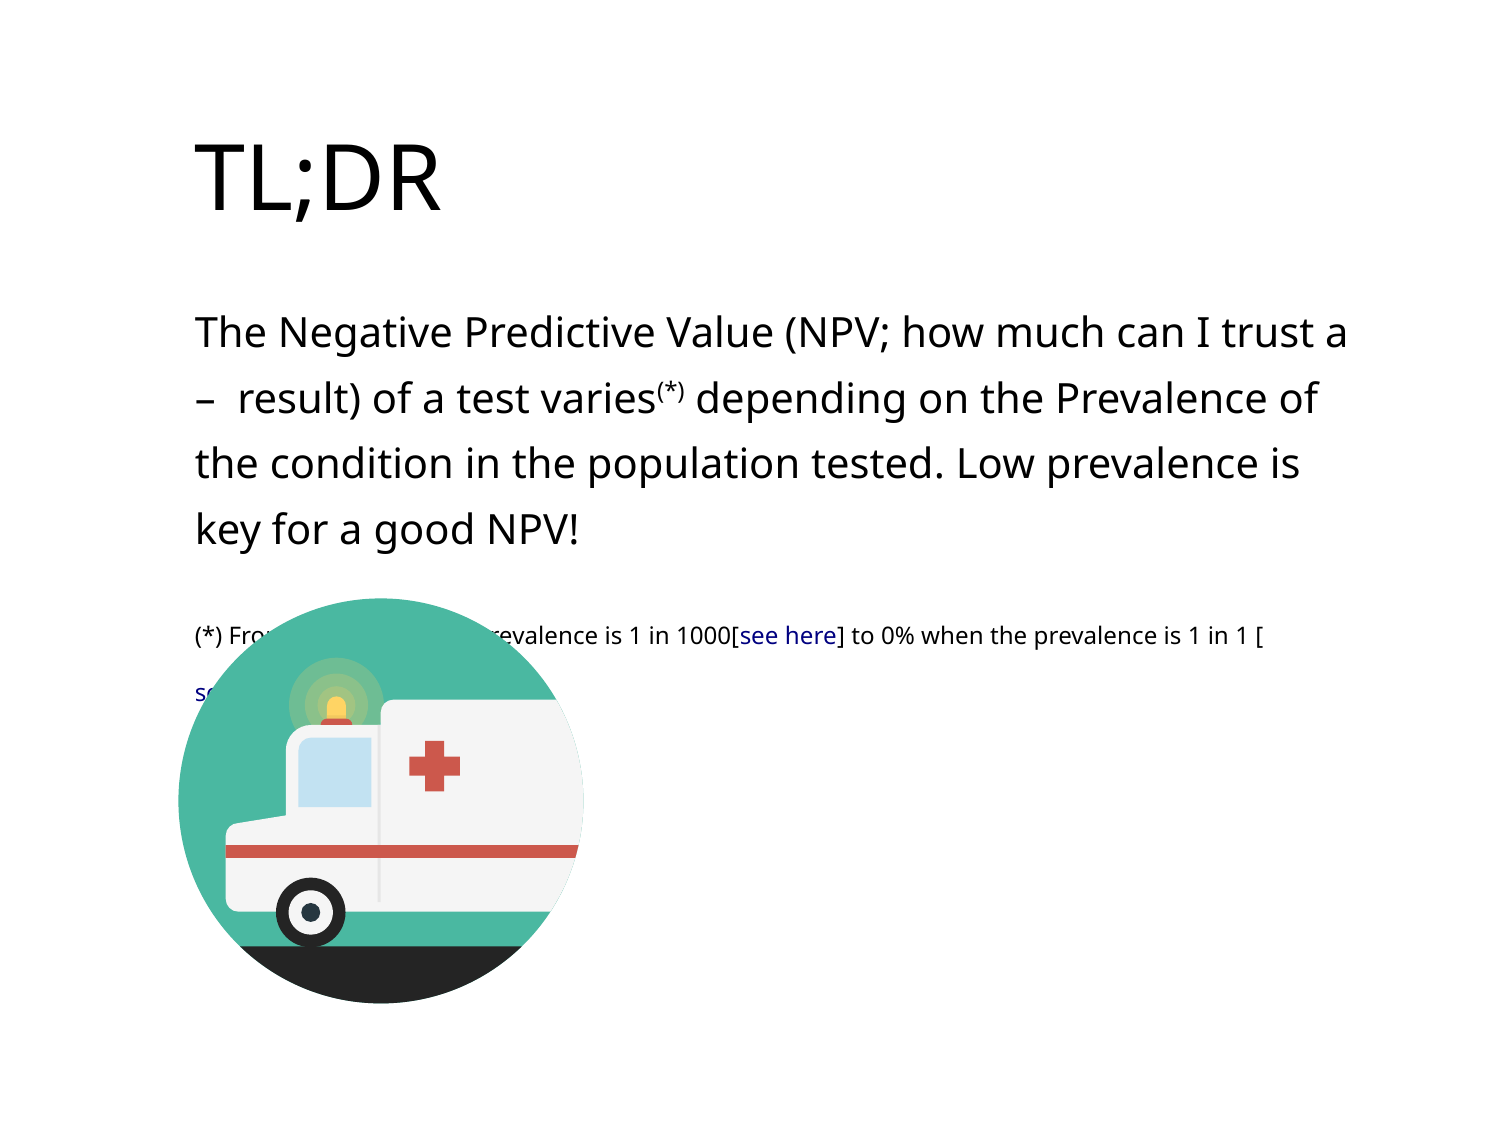

TL;DR
The Negative Predictive Value (NPV; how much can I trust a – result) of a test varies(*) depending on the Prevalence of the condition in the population tested. Low prevalence is key for a good NPV!
(*) From 100% when the prevalence is 1 in 1000[see here] to 0% when the prevalence is 1 in 1 [see here]